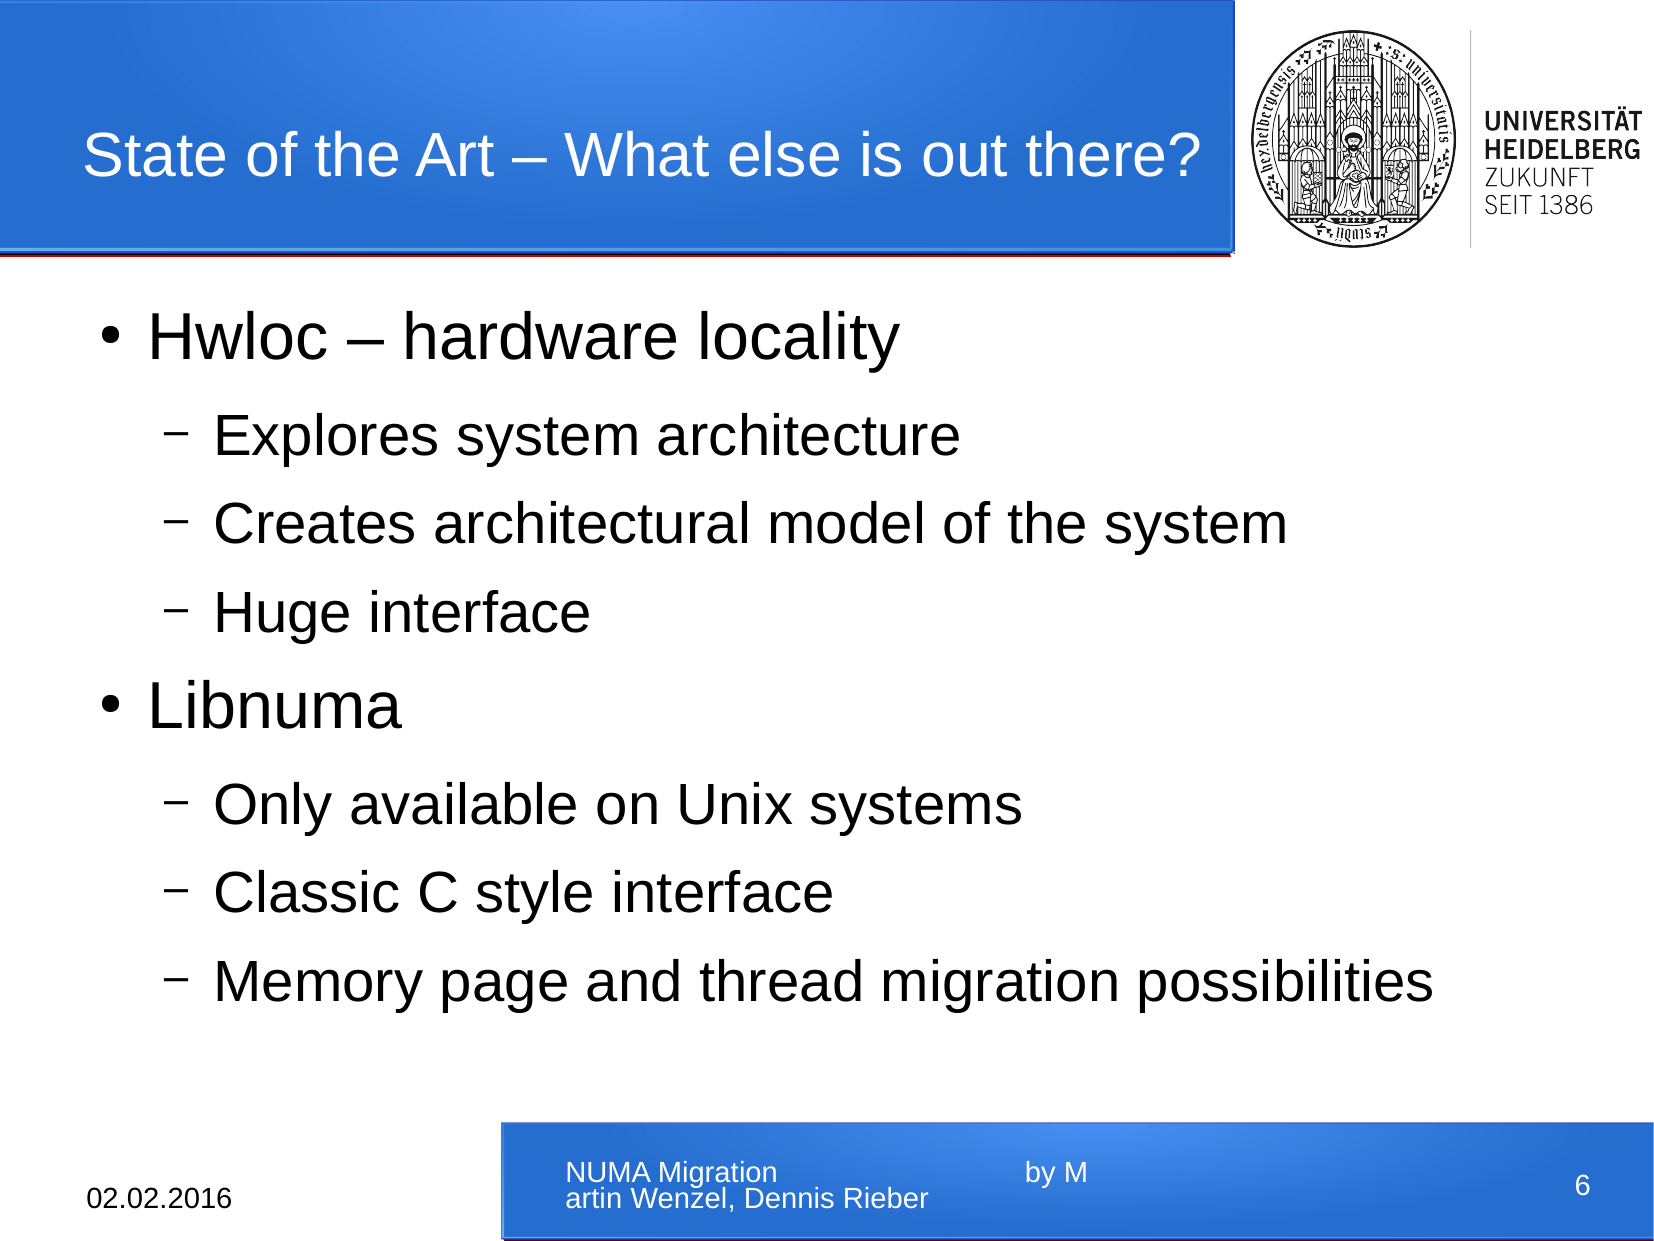

# State of the Art – What else is out there?
Hwloc – hardware locality
Explores system architecture
Creates architectural model of the system
Huge interface
Libnuma
Only available on Unix systems
Classic C style interface
Memory page and thread migration possibilities
NUMA Migration by Martin Wenzel, Dennis Rieber
6
02.02.2016